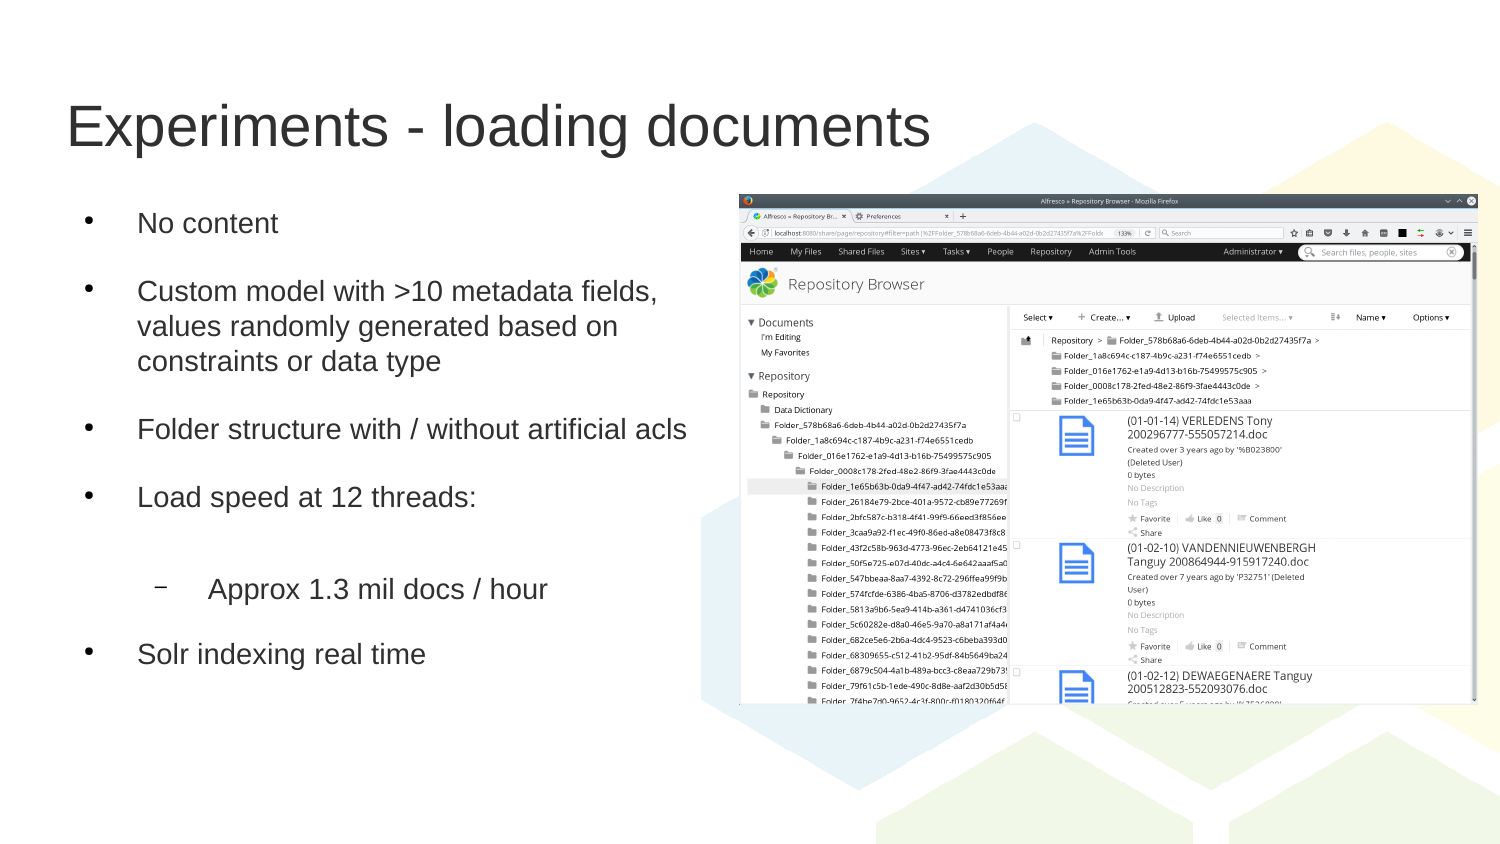

# Experiments - loading documents
No content
Custom model with >10 metadata fields, values randomly generated based on constraints or data type
Folder structure with / without artificial acls
Load speed at 12 threads:
Approx 1.3 mil docs / hour
Solr indexing real time